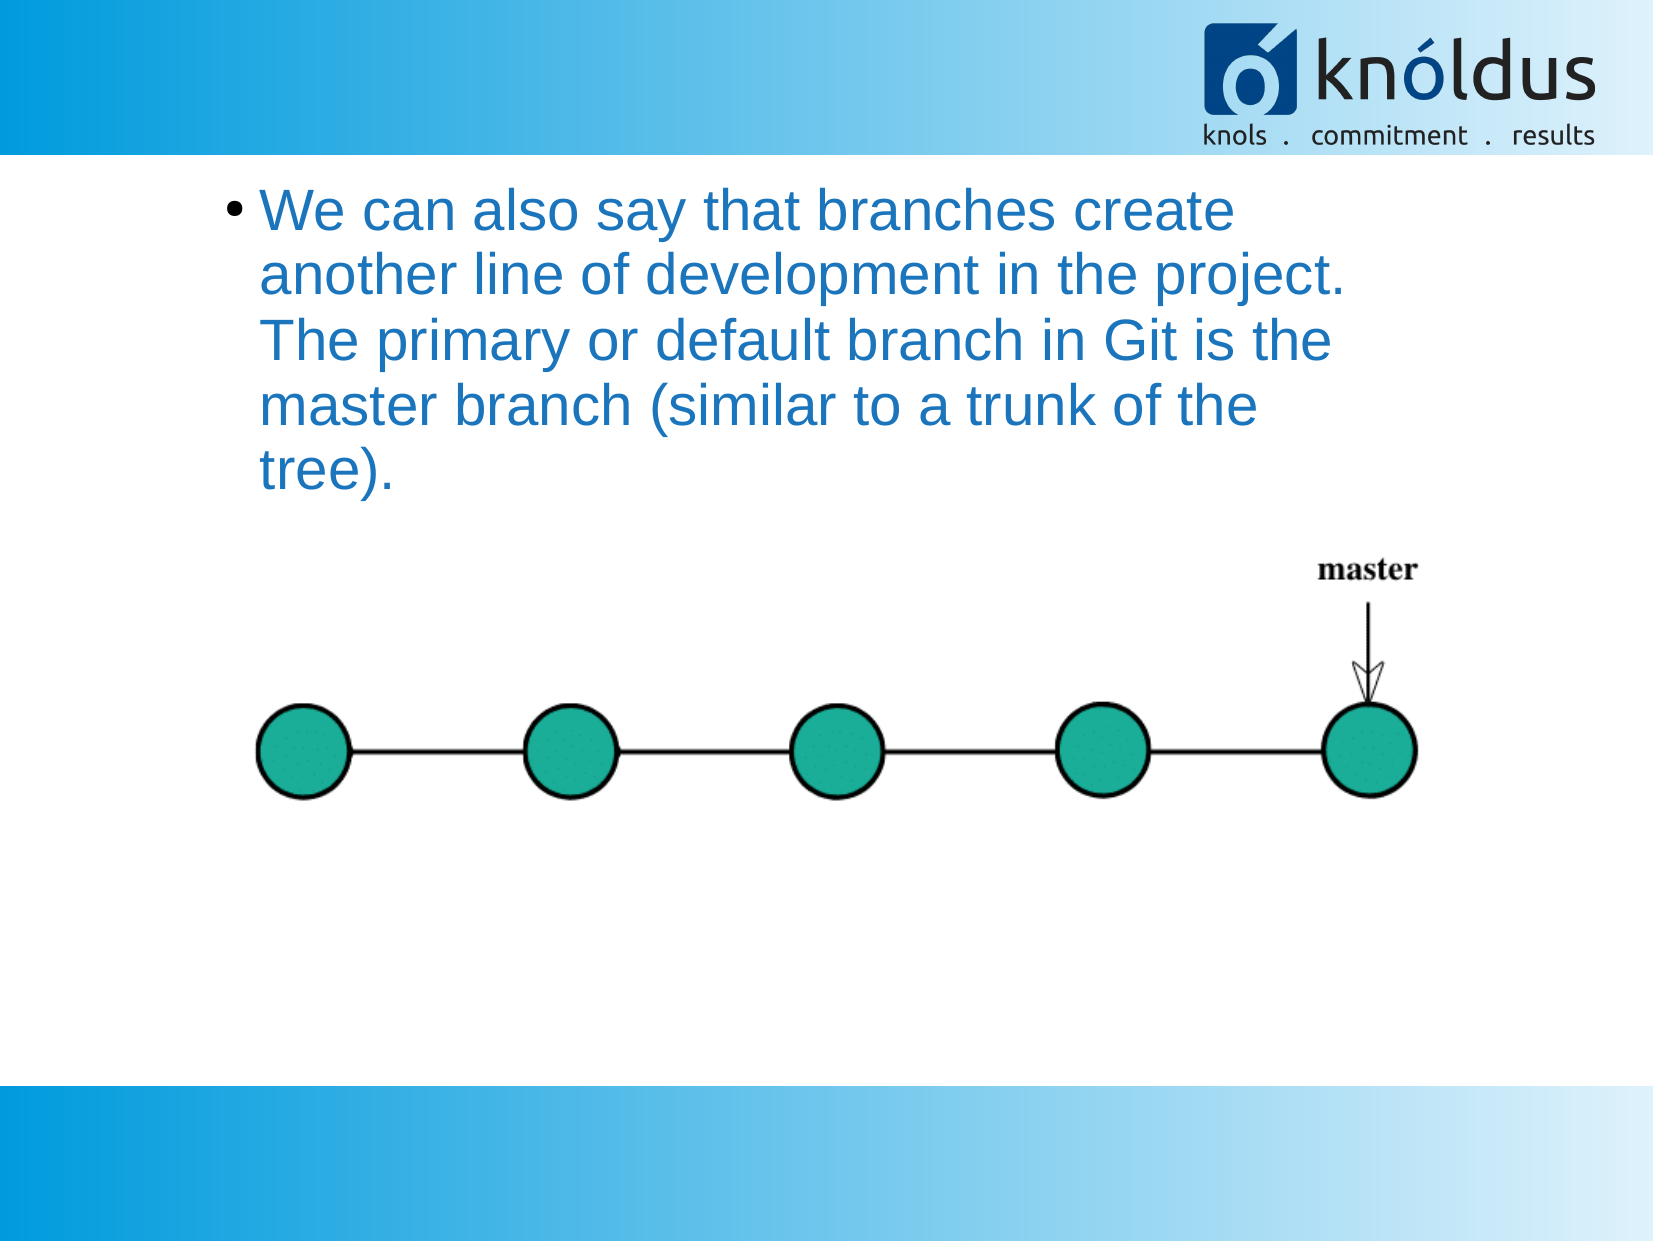

# We can also say that branches create another line of development in the project. The primary or default branch in Git is the master branch (similar to a trunk of the tree).